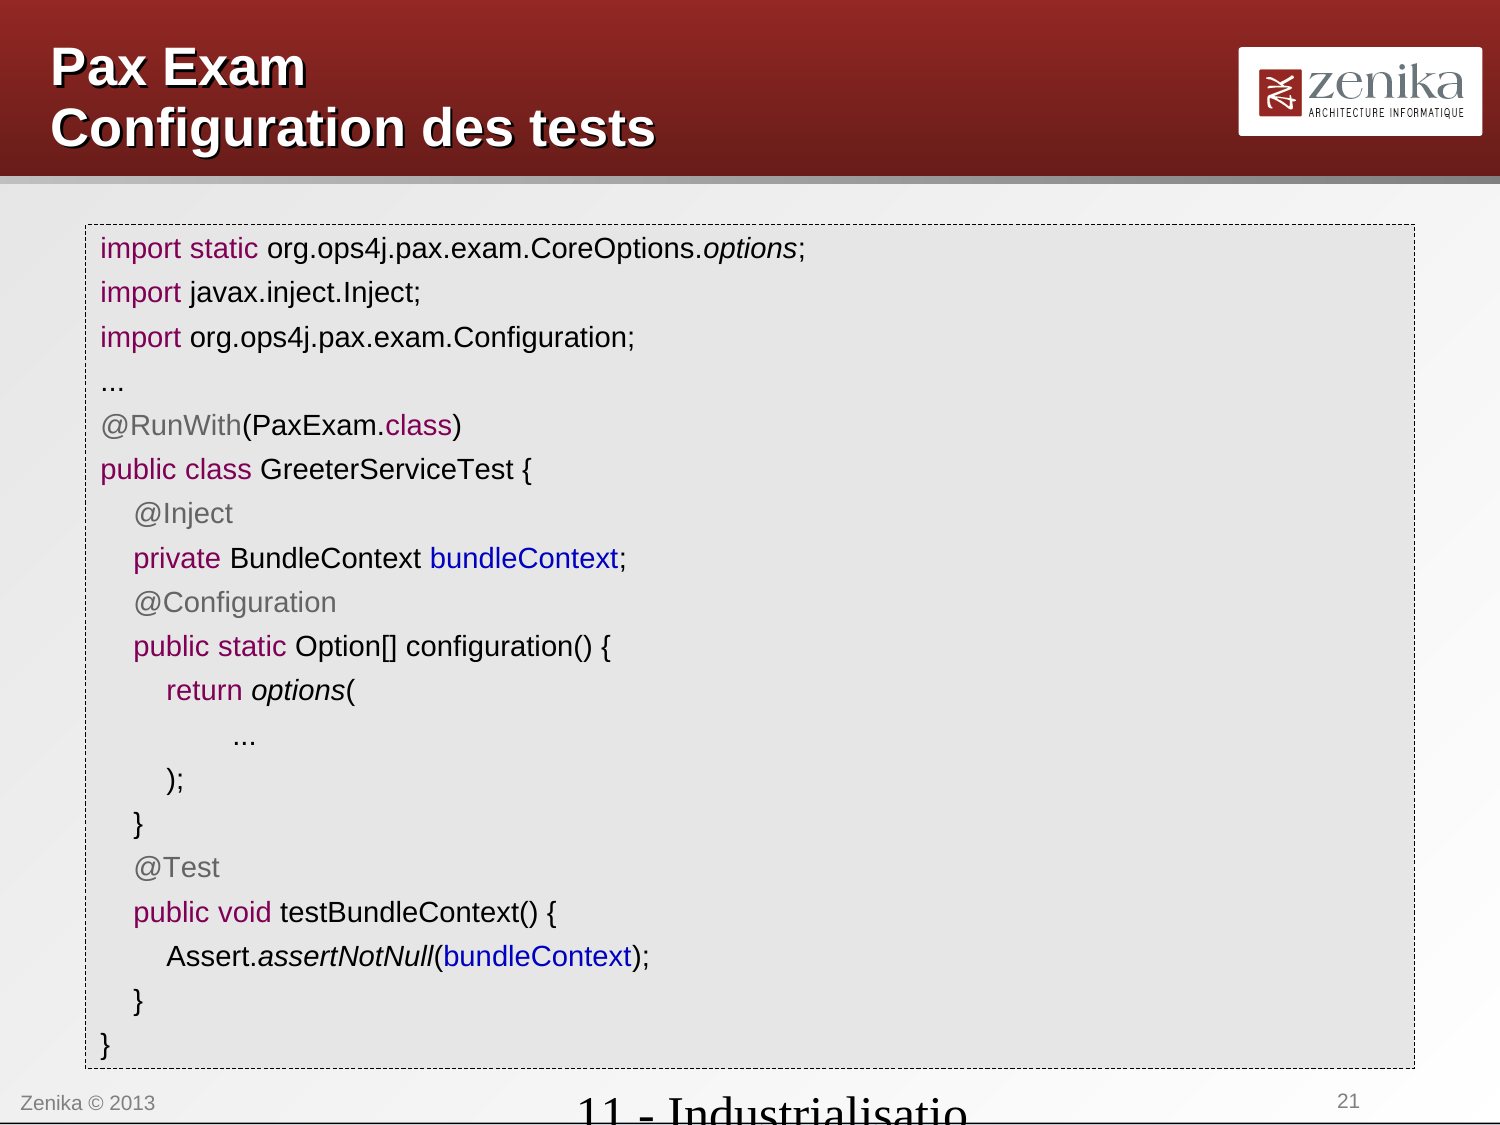

# Pax Exam Configuration des tests
import static org.ops4j.pax.exam.CoreOptions.options;
import javax.inject.Inject;
import org.ops4j.pax.exam.Configuration;
...
@RunWith(PaxExam.class)
public class GreeterServiceTest {
 @Inject
 private BundleContext bundleContext;
 @Configuration
 public static Option[] configuration() {
 return options(
 ...
 );
 }
 @Test
 public void testBundleContext() {
 Assert.assertNotNull(bundleContext);
 }
}